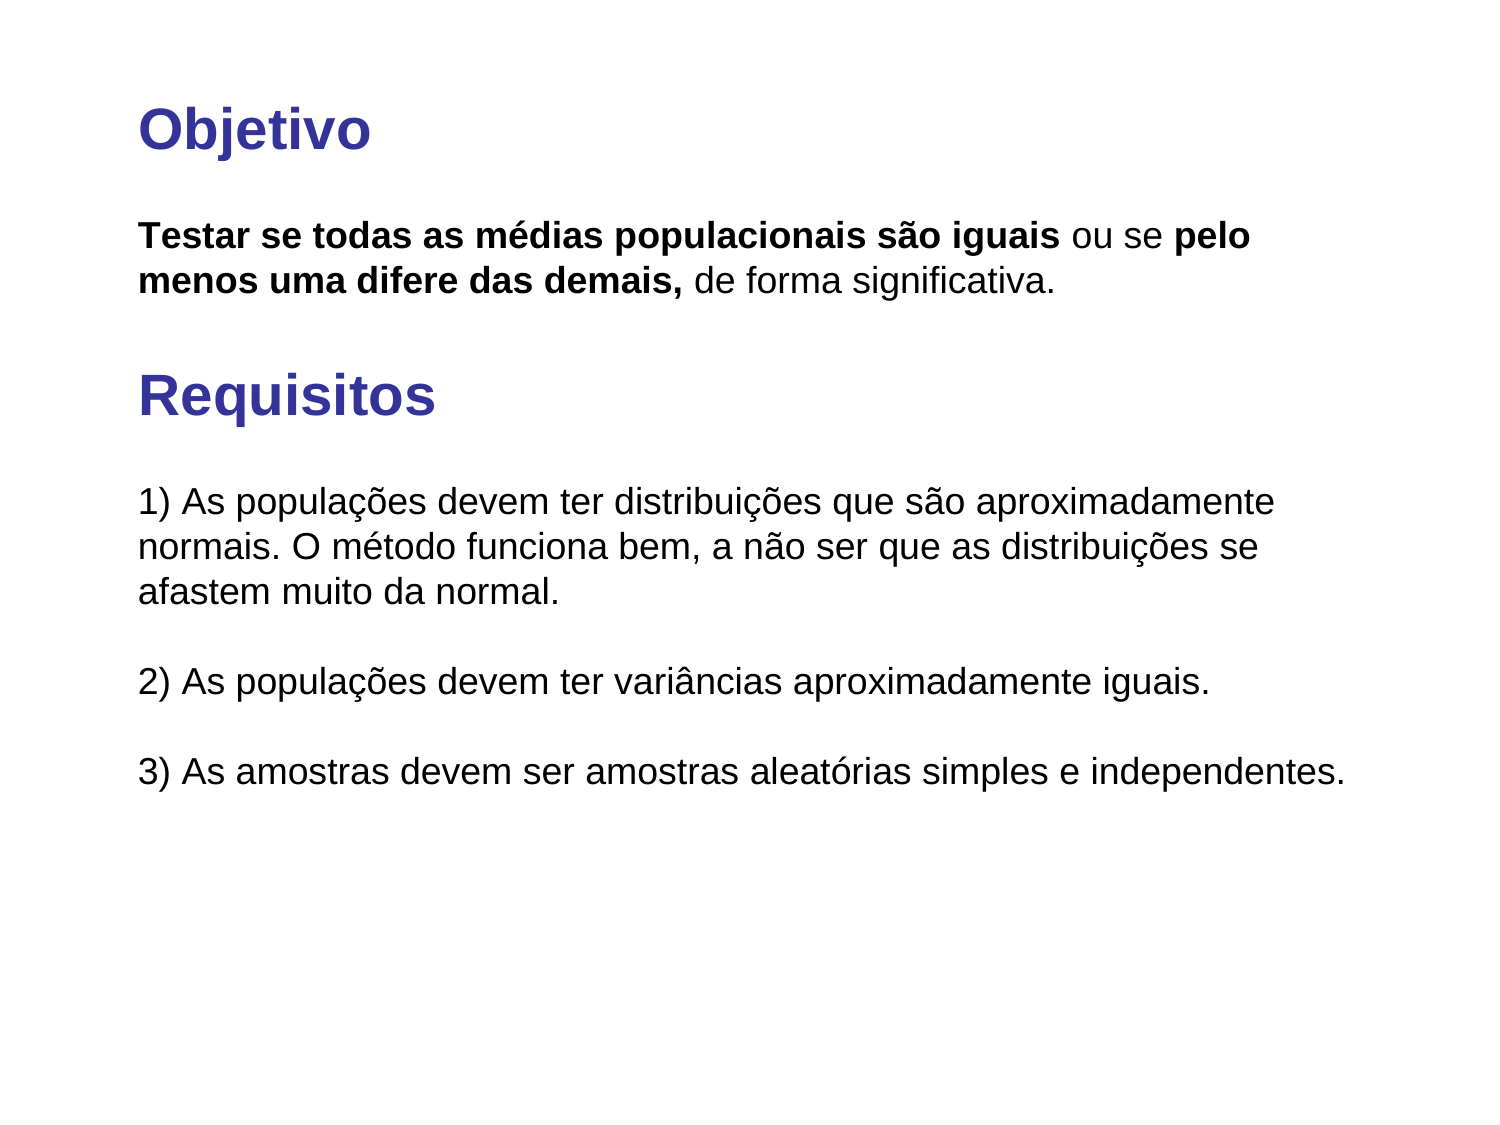

Objetivo
Testar se todas as médias populacionais são iguais ou se pelo menos uma difere das demais, de forma significativa.
Requisitos
1) As populações devem ter distribuições que são aproximadamente normais. O método funciona bem, a não ser que as distribuições se afastem muito da normal.
2) As populações devem ter variâncias aproximadamente iguais.
3) As amostras devem ser amostras aleatórias simples e independentes.